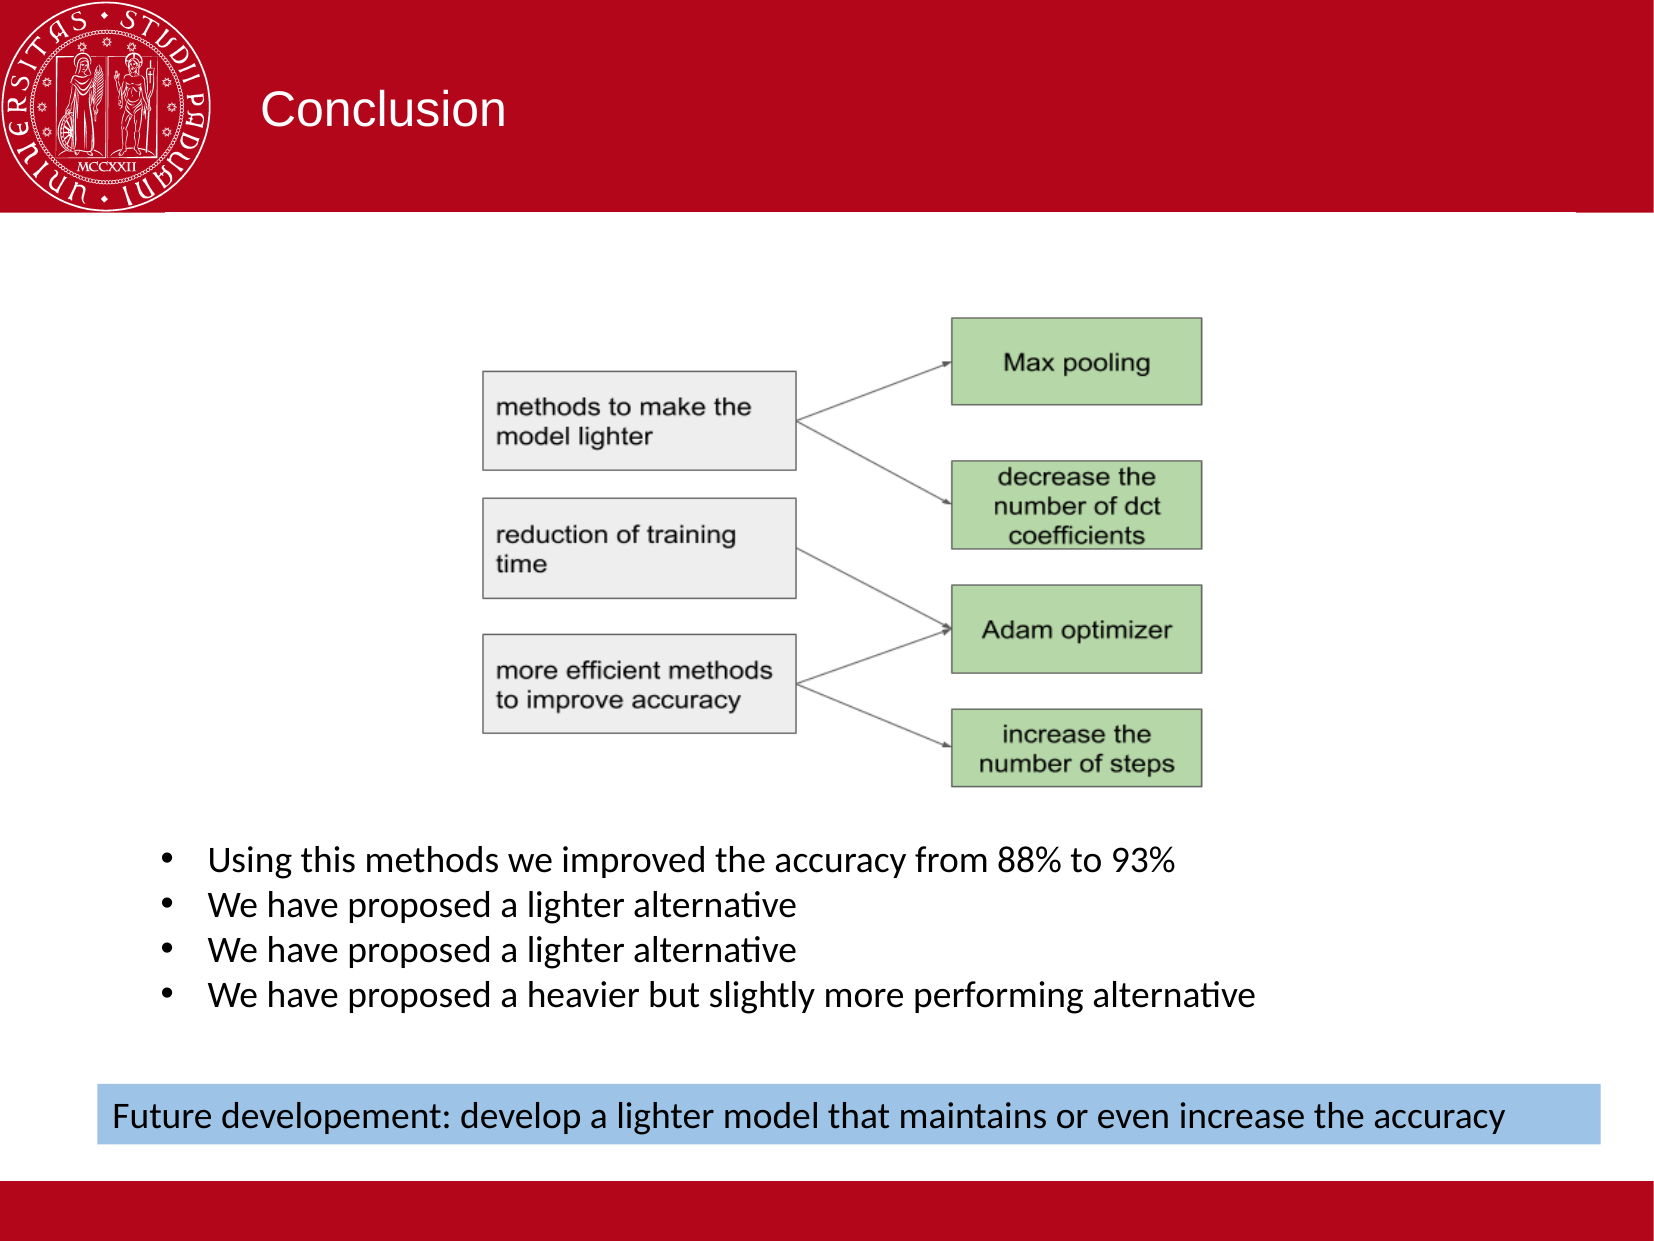

Conclusion
Using this methods we improved the accuracy from 88% to 93%
We have proposed a lighter alternative
We have proposed a lighter alternative
We have proposed a heavier but slightly more performing alternative
Future developement: develop a lighter model that maintains or even increase the accuracy